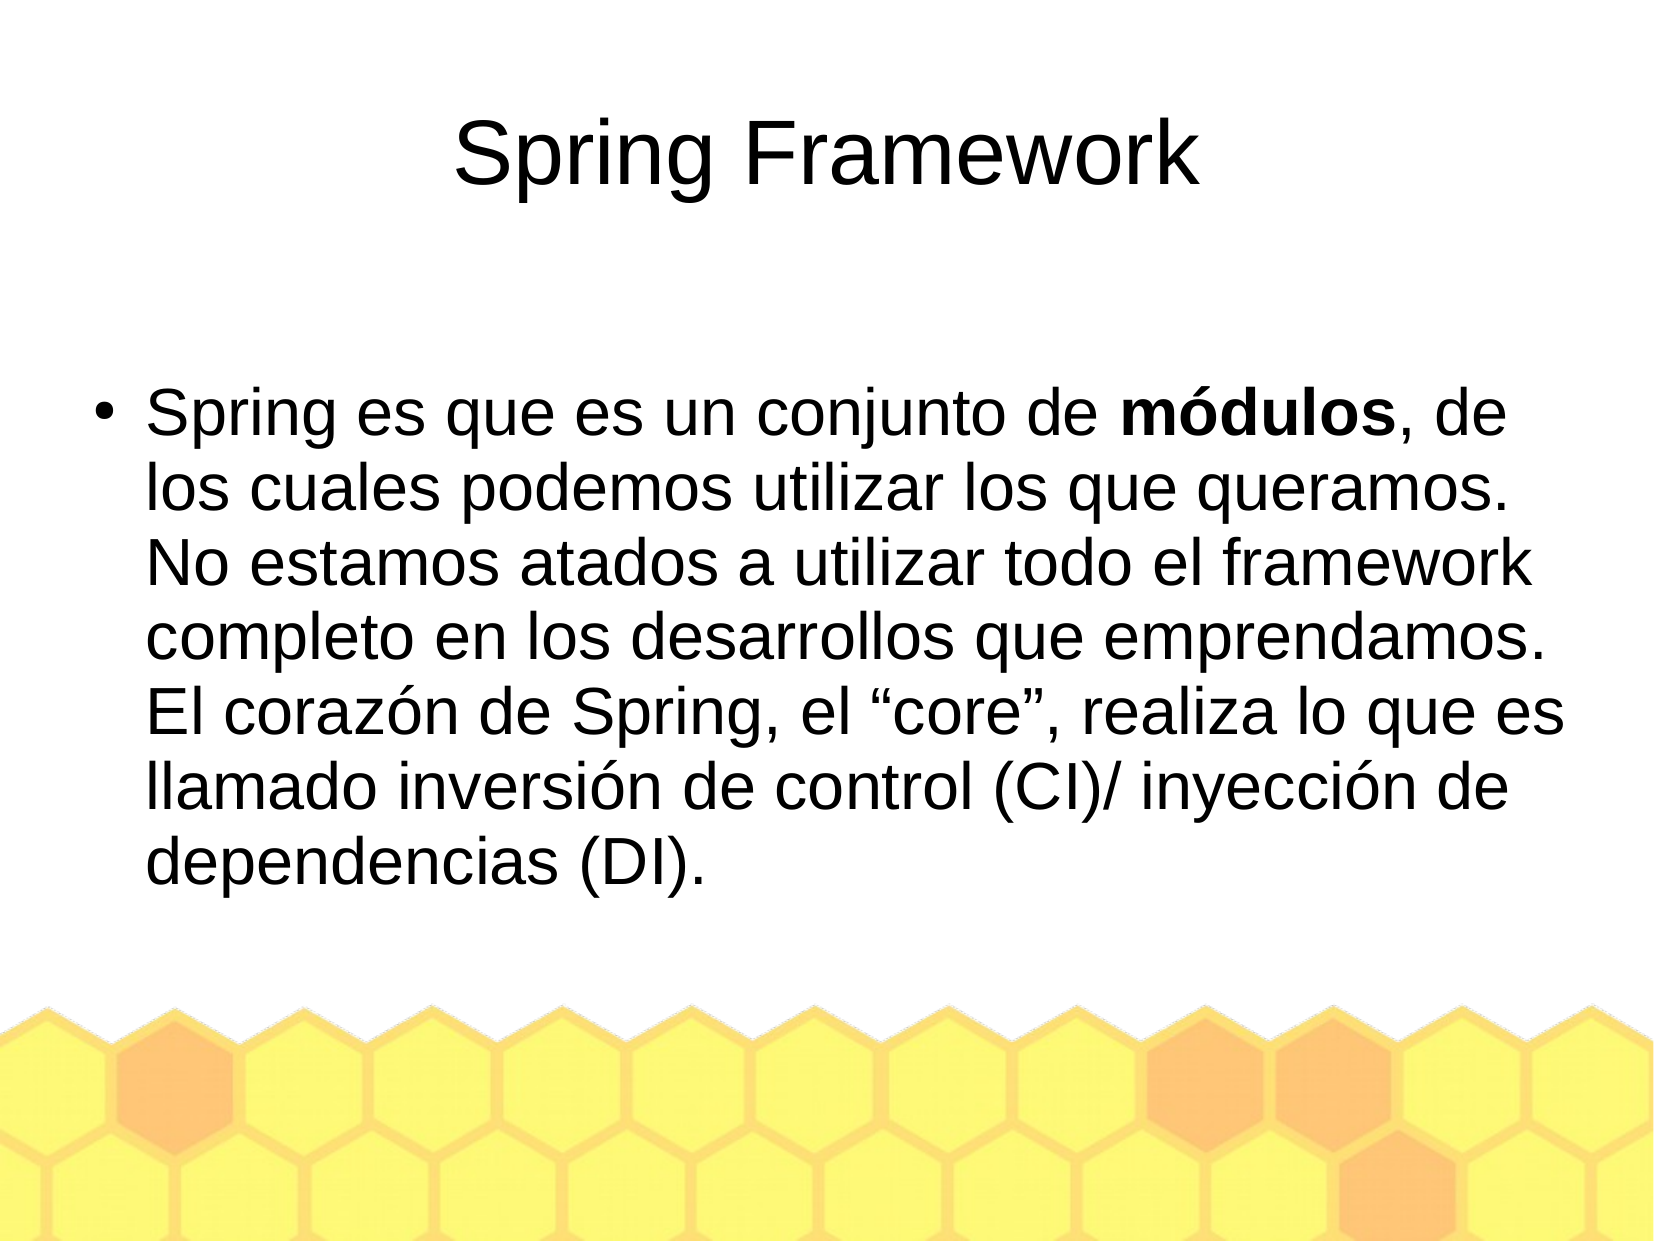

# Spring Framework
Spring es que es un conjunto de módulos, de los cuales podemos utilizar los que queramos. No estamos atados a utilizar todo el framework completo en los desarrollos que emprendamos. El corazón de Spring, el “core”, realiza lo que es llamado inversión de control (CI)/ inyección de dependencias (DI).